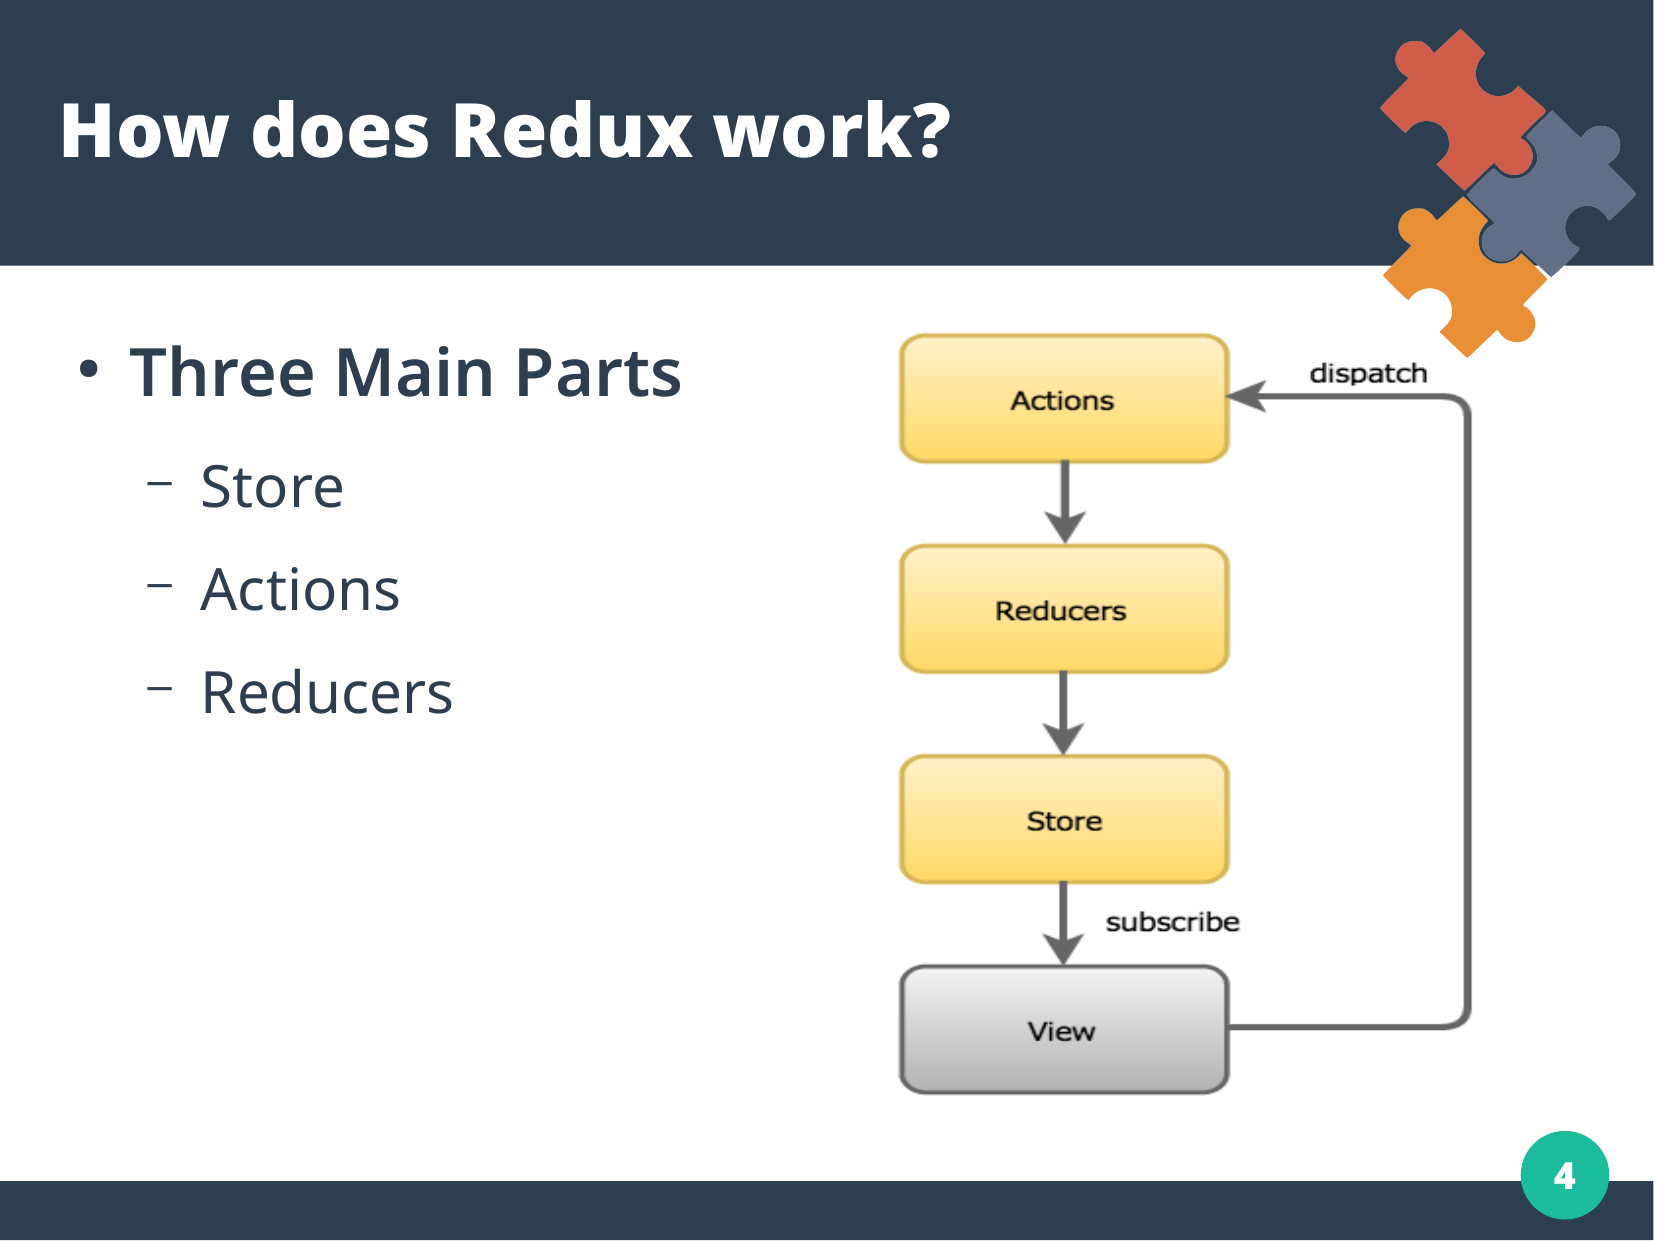

# How does Redux work?
Three Main Parts
Store
Actions
Reducers
4